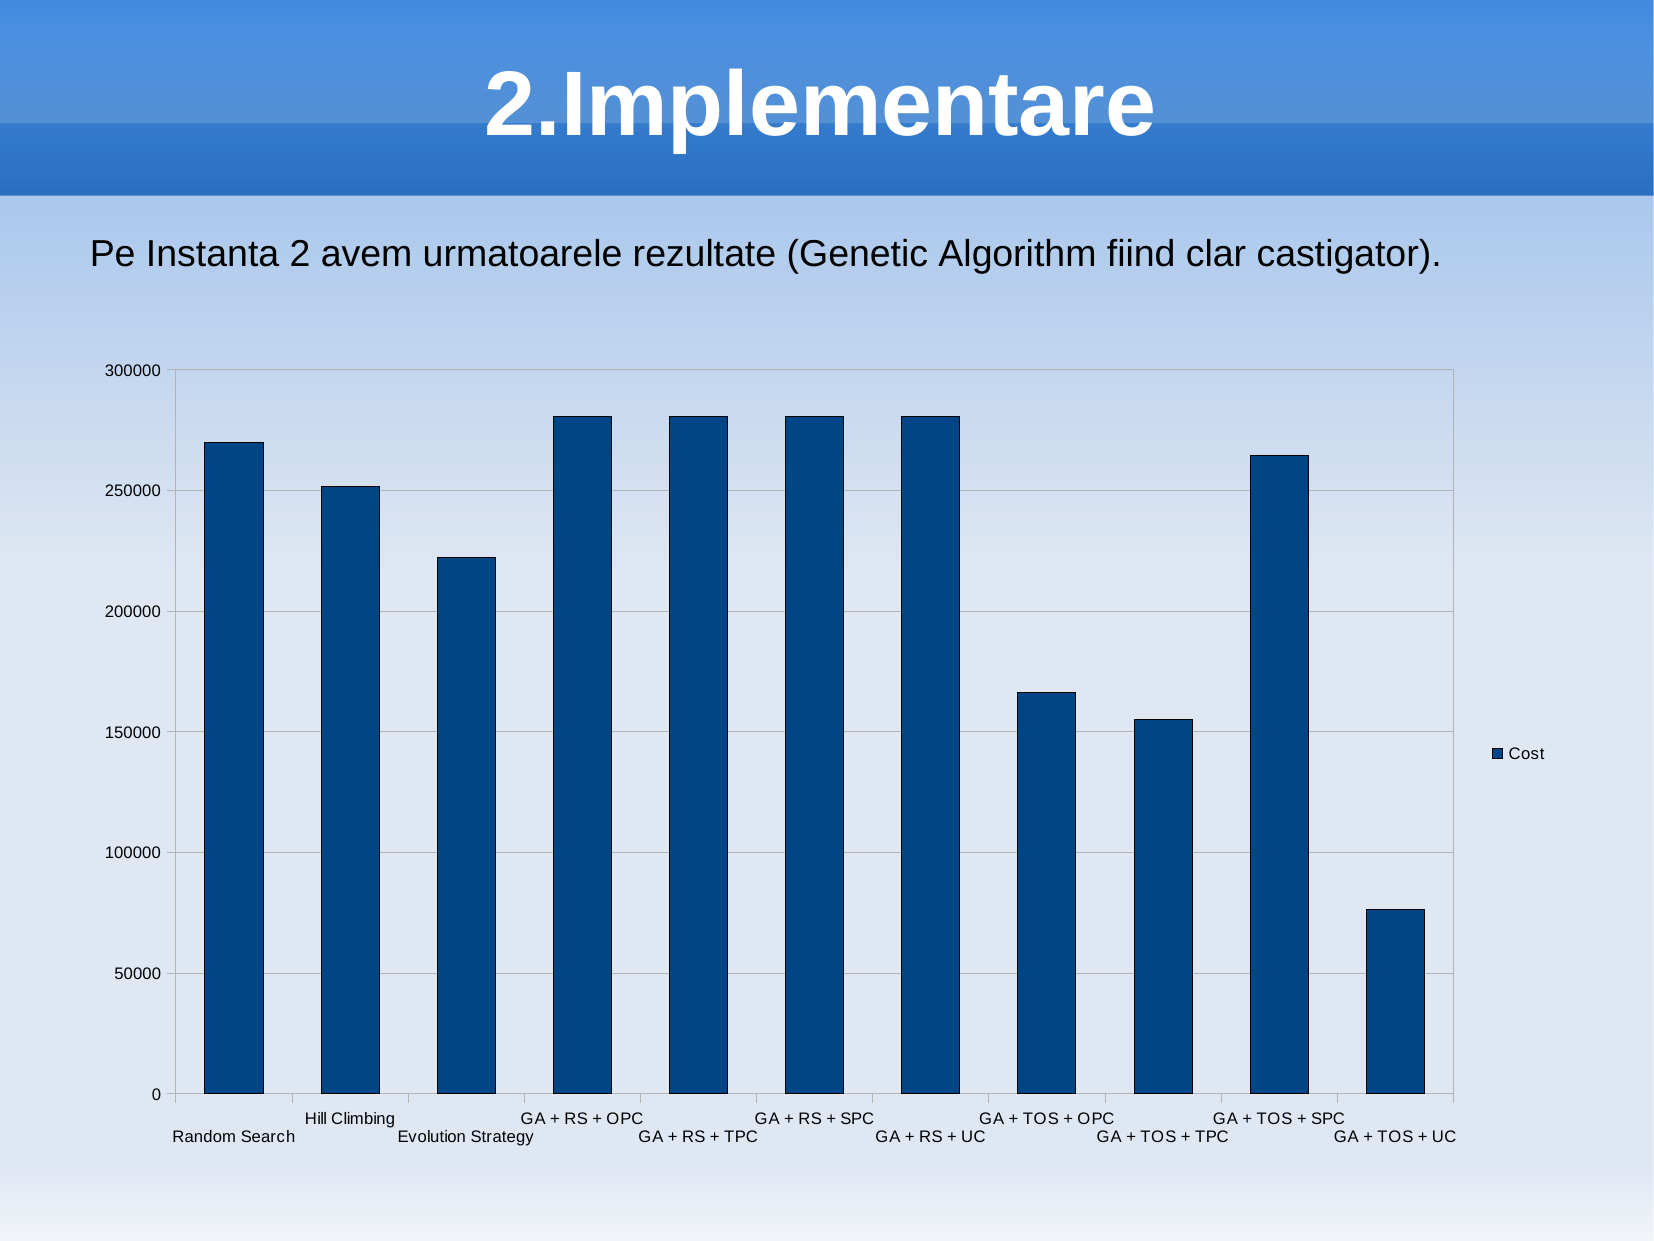

# 2.Implementare
Pe Instanta 2 avem urmatoarele rezultate (Genetic Algorithm fiind clar castigator).
### Chart
| Category | Cost |
|---|---|
| Random Search | 269800.0 |
| Hill Climbing | 251490.0 |
| Evolution Strategy | 222340.0 |
| GA + RS + OPC | 280640.0 |
| GA + RS + TPC | 280640.0 |
| GA + RS + SPC | 280640.0 |
| GA + RS + UC | 280640.0 |
| GA + TOS + OPC | 166500.0 |
| GA + TOS + TPC | 155250.0 |
| GA + TOS + SPC | 264670.0 |
| GA + TOS + UC | 76160.0 |